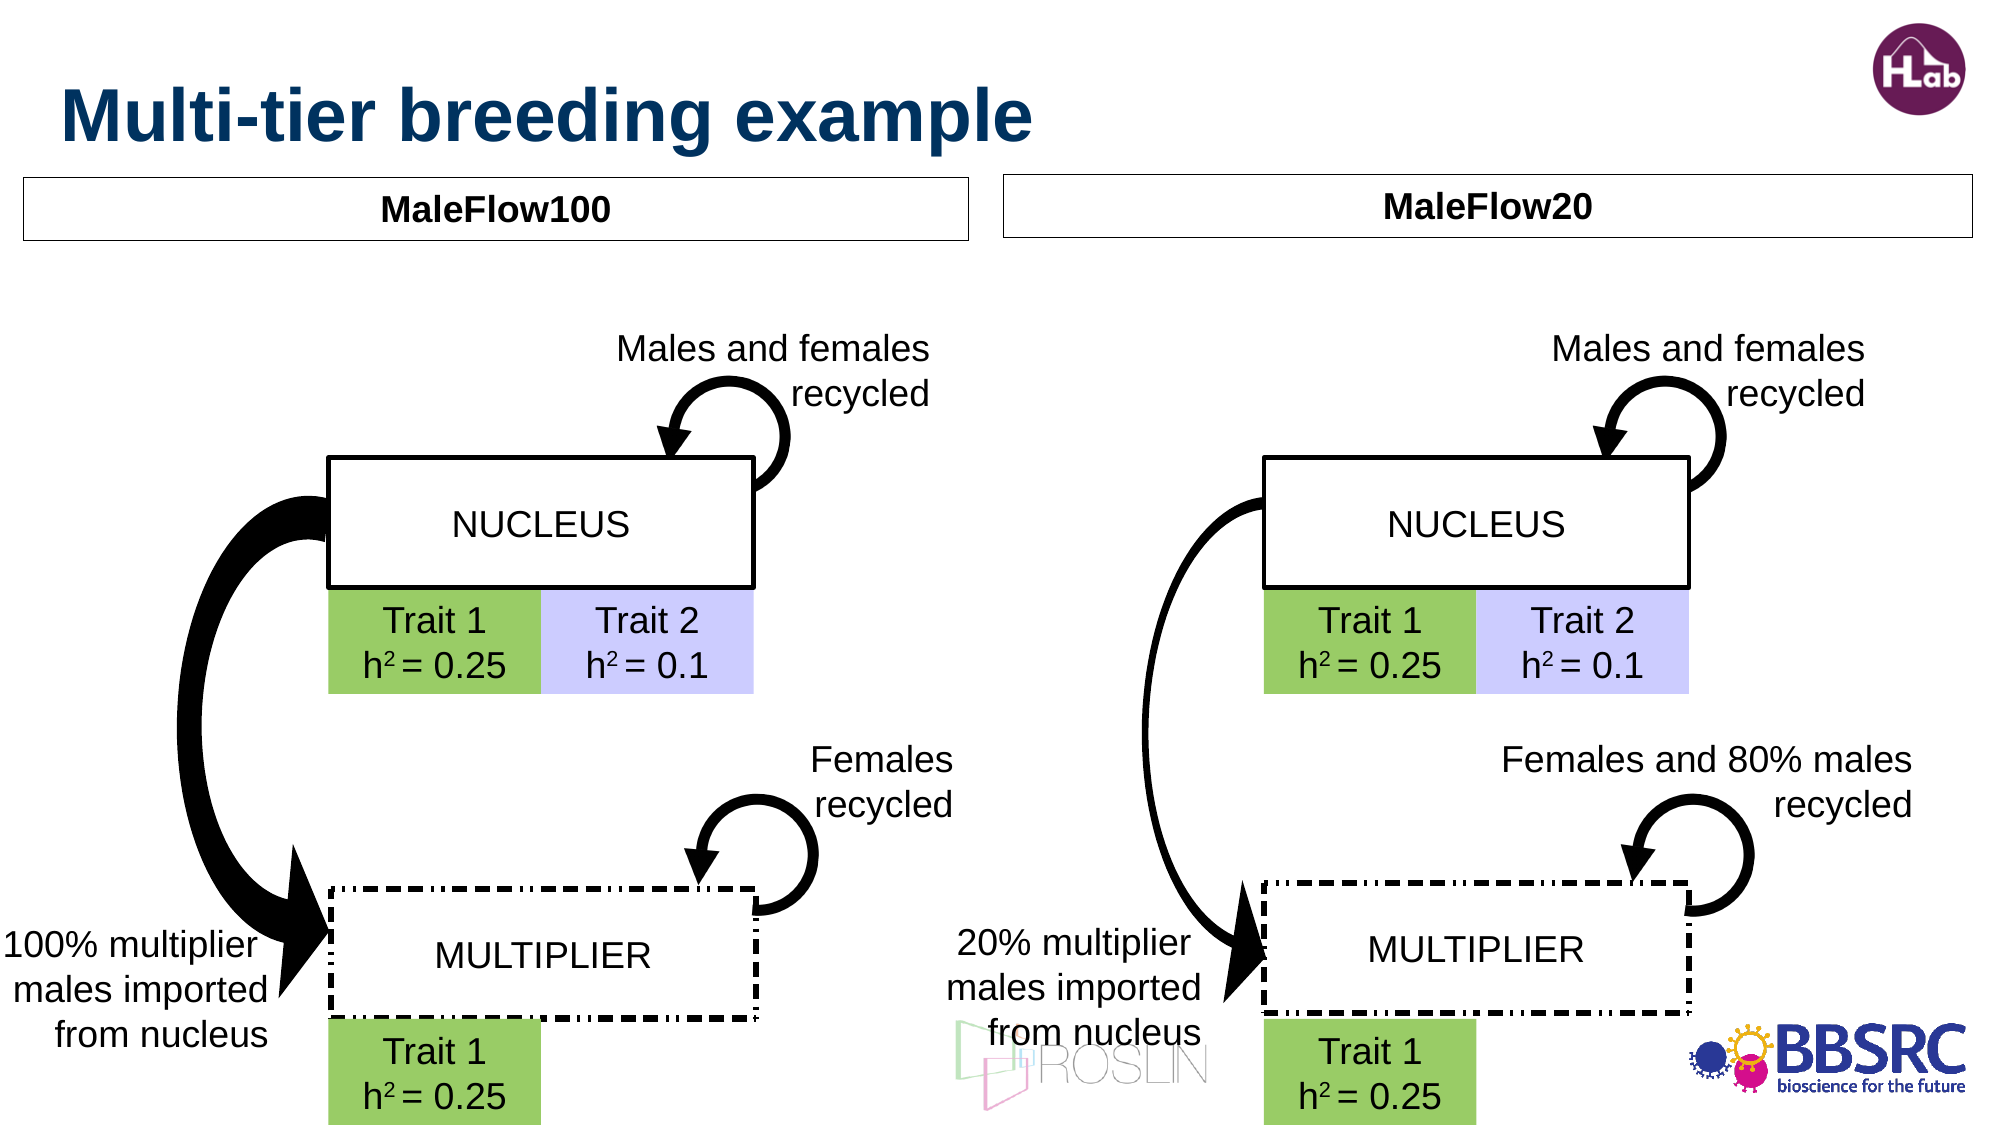

Multi-tier breeding example
MaleFlow20
MaleFlow100
Males and females
recycled
Males and females
recycled
NUCLEUS
NUCLEUS
Trait 1
h2 = 0.25
Trait 2
h2 = 0.1
Trait 1
h2 = 0.25
Trait 2
h2 = 0.1
Females
recycled
Females and 80% males
recycled
MULTIPLIER
MULTIPLIER
20% multiplier
males imported
from nucleus
100% multiplier
males imported from nucleus
Trait 1
h2 = 0.25
Trait 1
h2 = 0.25